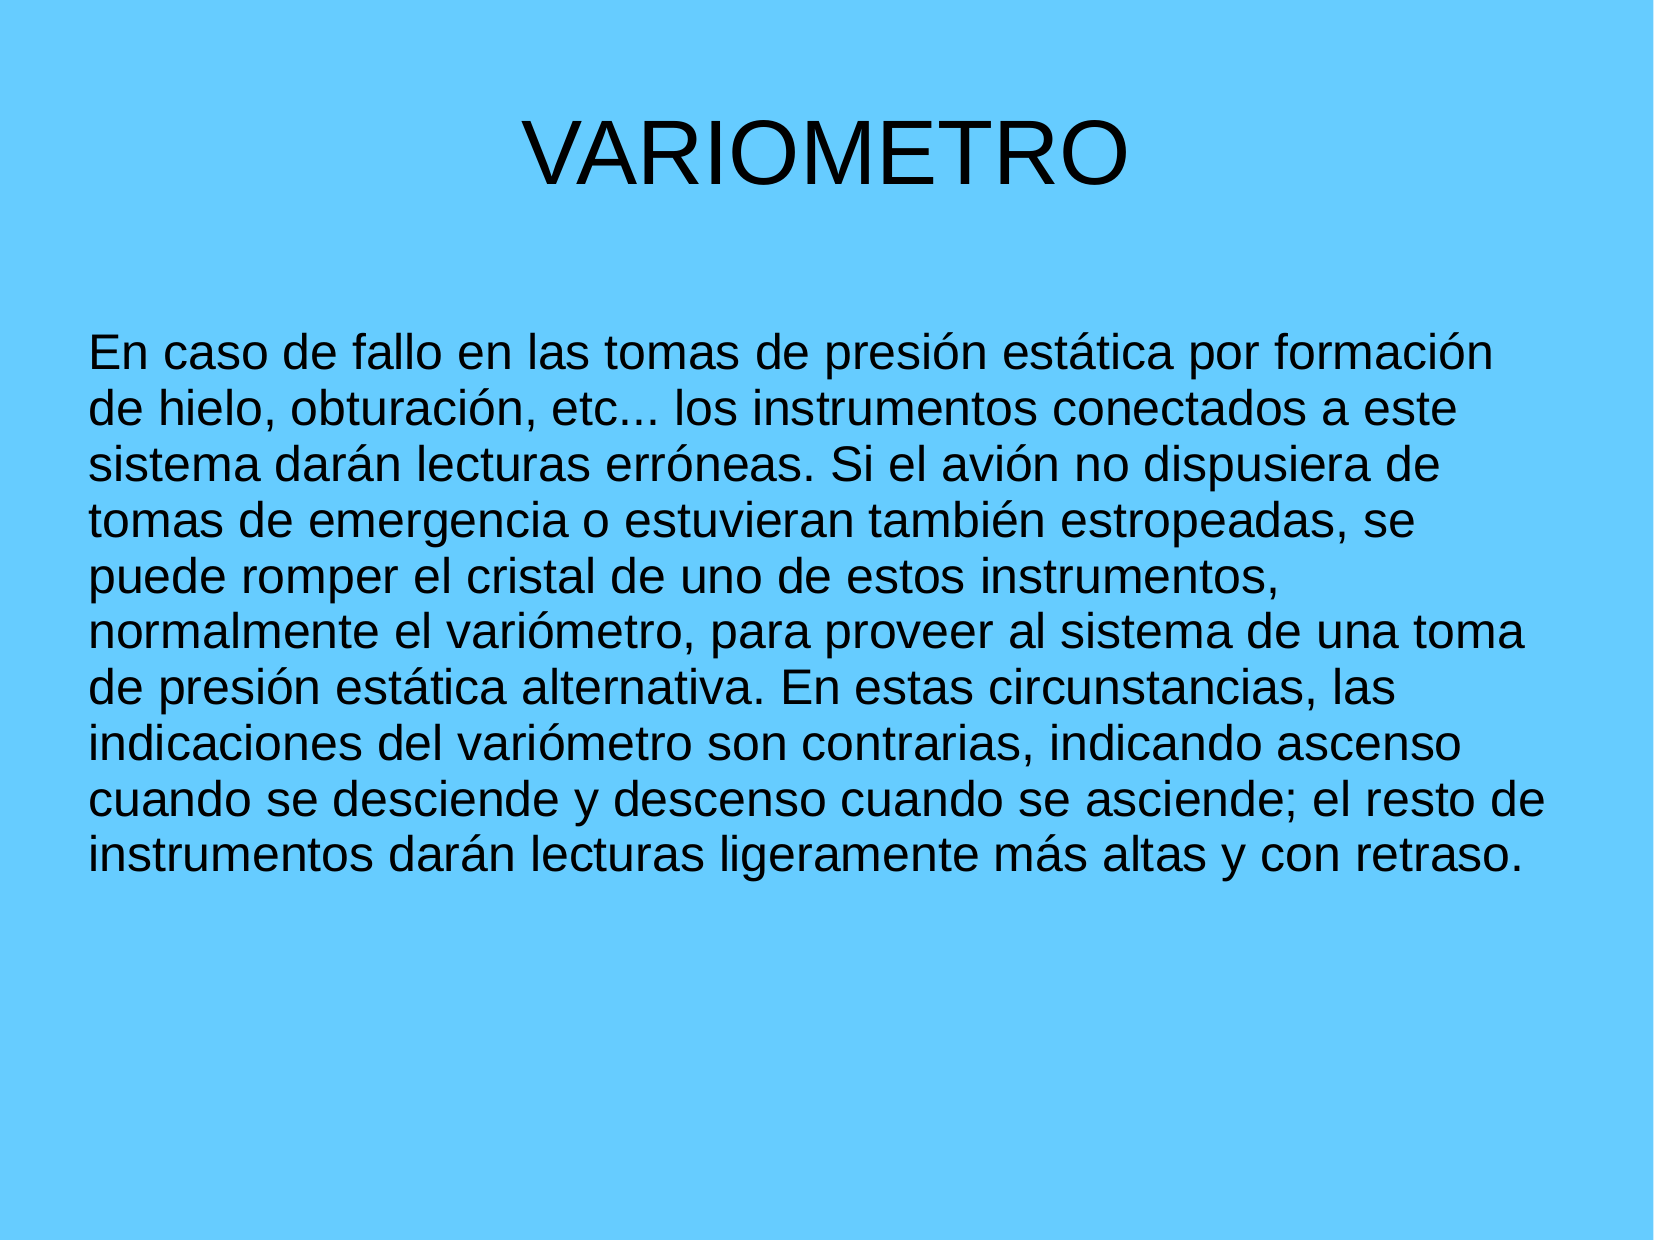

# VARIOMETRO
En caso de fallo en las tomas de presión estática por formación de hielo, obturación, etc... los instrumentos conectados a este sistema darán lecturas erróneas. Si el avión no dispusiera de tomas de emergencia o estuvieran también estropeadas, se puede romper el cristal de uno de estos instrumentos, normalmente el variómetro, para proveer al sistema de una toma de presión estática alternativa. En estas circunstancias, las indicaciones del variómetro son contrarias, indicando ascenso cuando se desciende y descenso cuando se asciende; el resto de instrumentos darán lecturas ligeramente más altas y con retraso.